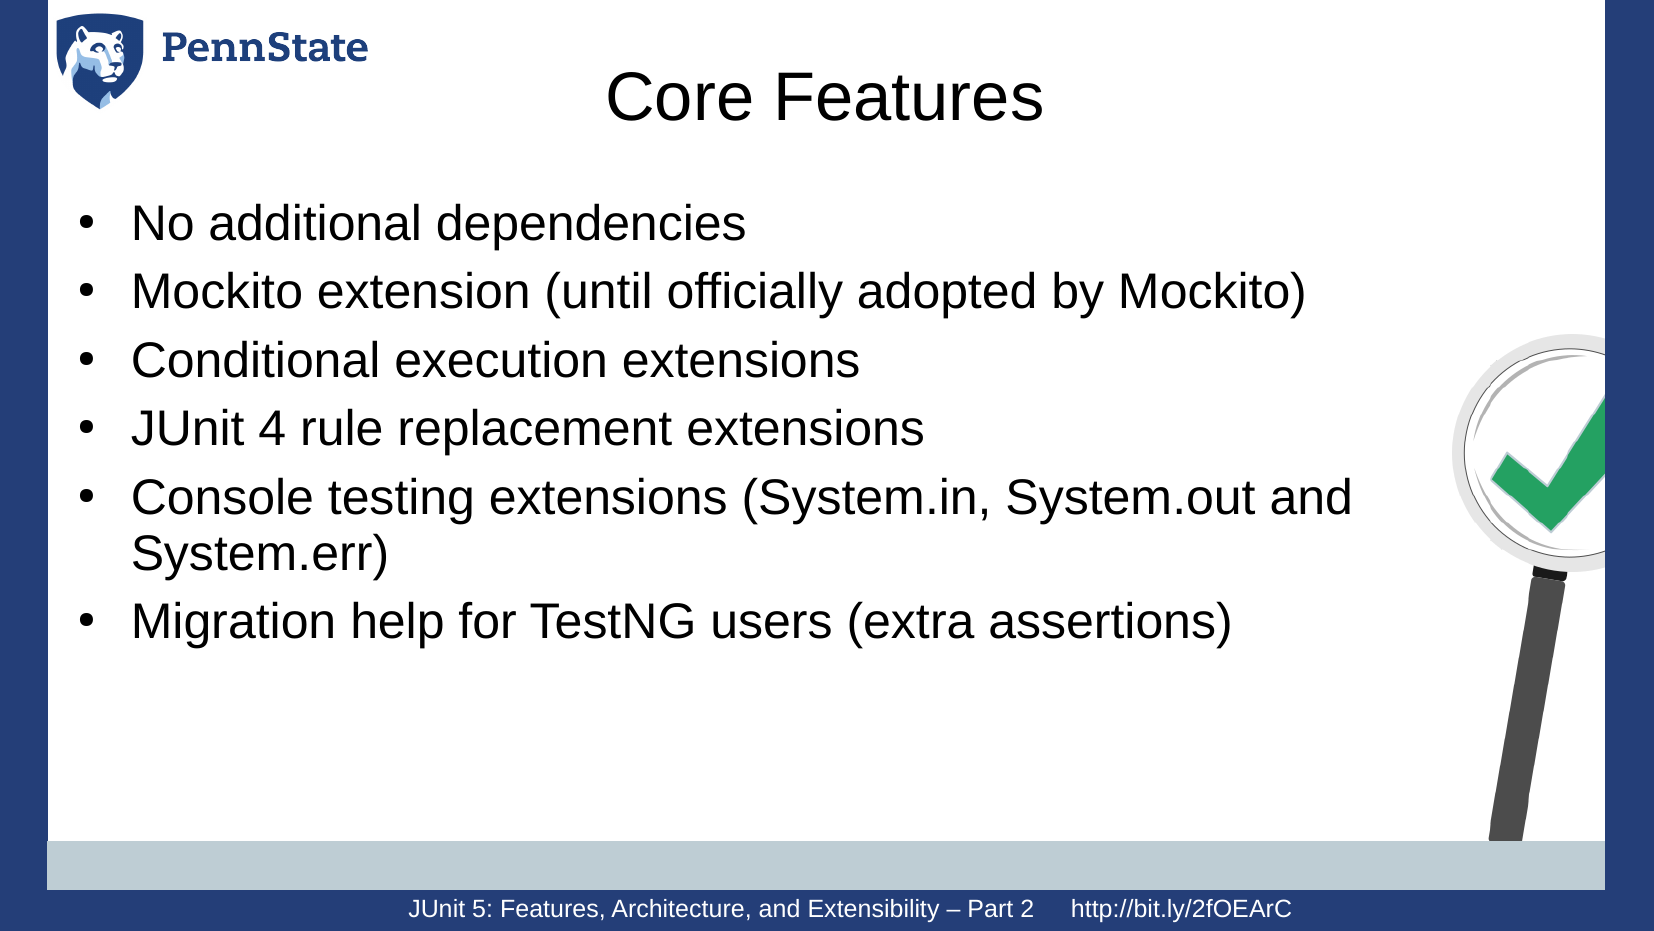

# Core Features
No additional dependencies
Mockito extension (until officially adopted by Mockito)
Conditional execution extensions
JUnit 4 rule replacement extensions
Console testing extensions (System.in, System.out and System.err)
Migration help for TestNG users (extra assertions)